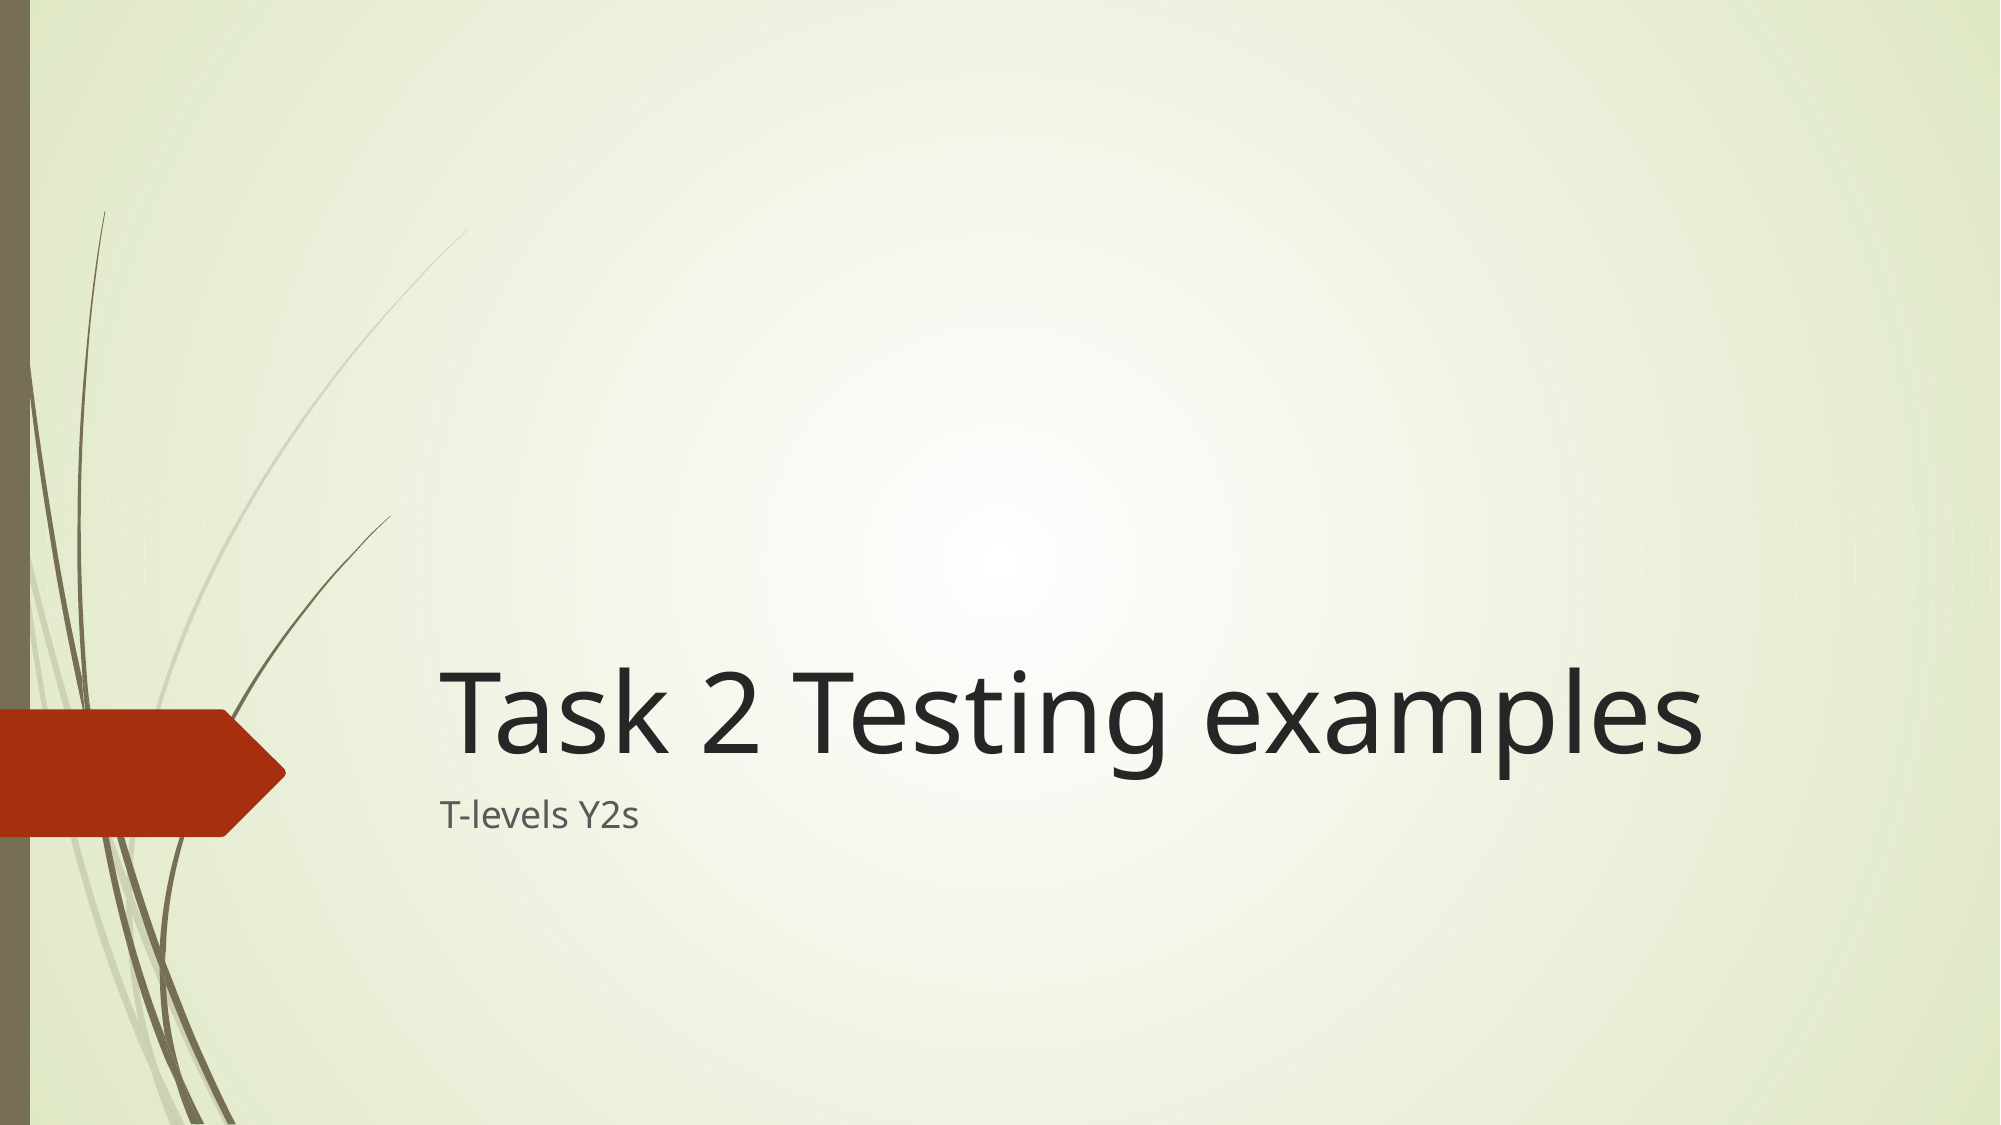

# Task 2 Testing examples
T-levels Y2s